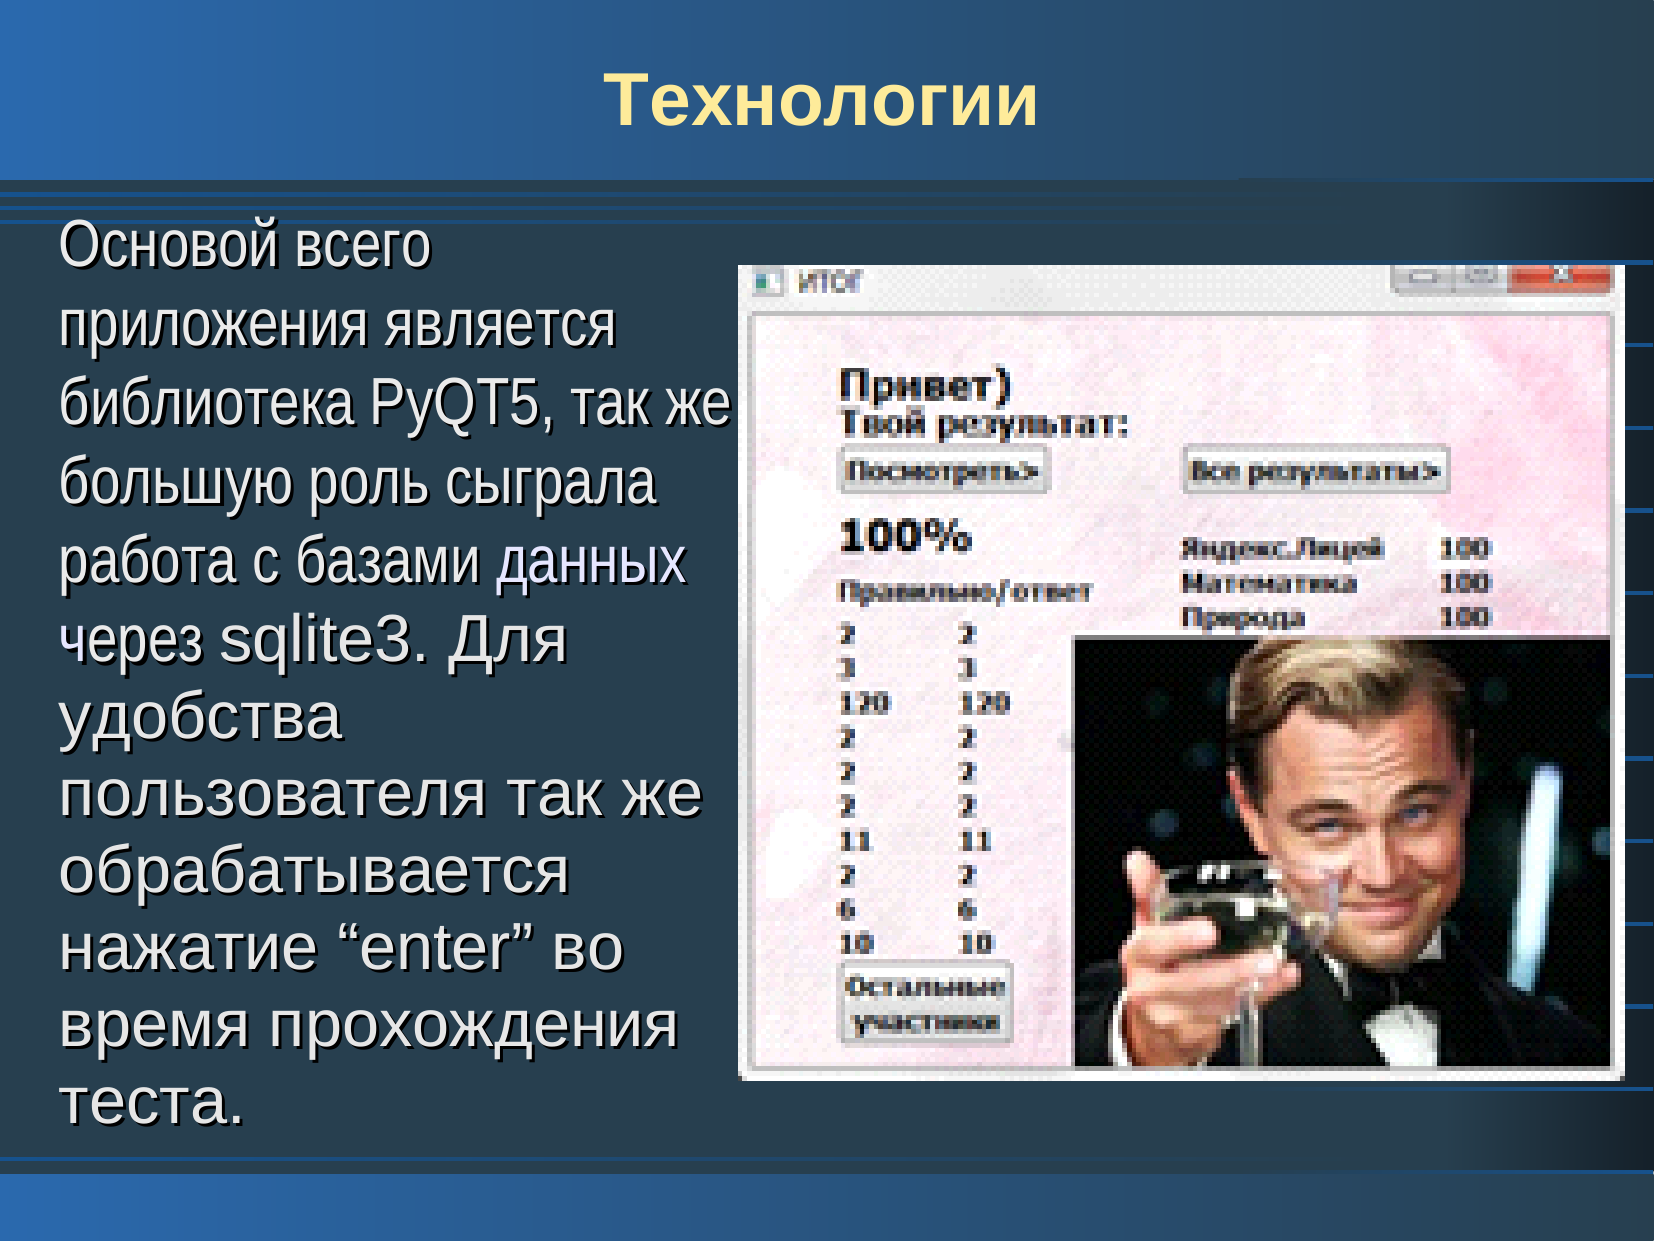

# Технологии
Основой всего приложения является библиотека PyQT5, так же большую роль сыграла работа с базами данных через sqlite3. Для удобства пользователя так же обрабатывается нажатие “enter” во время прохождения теста.